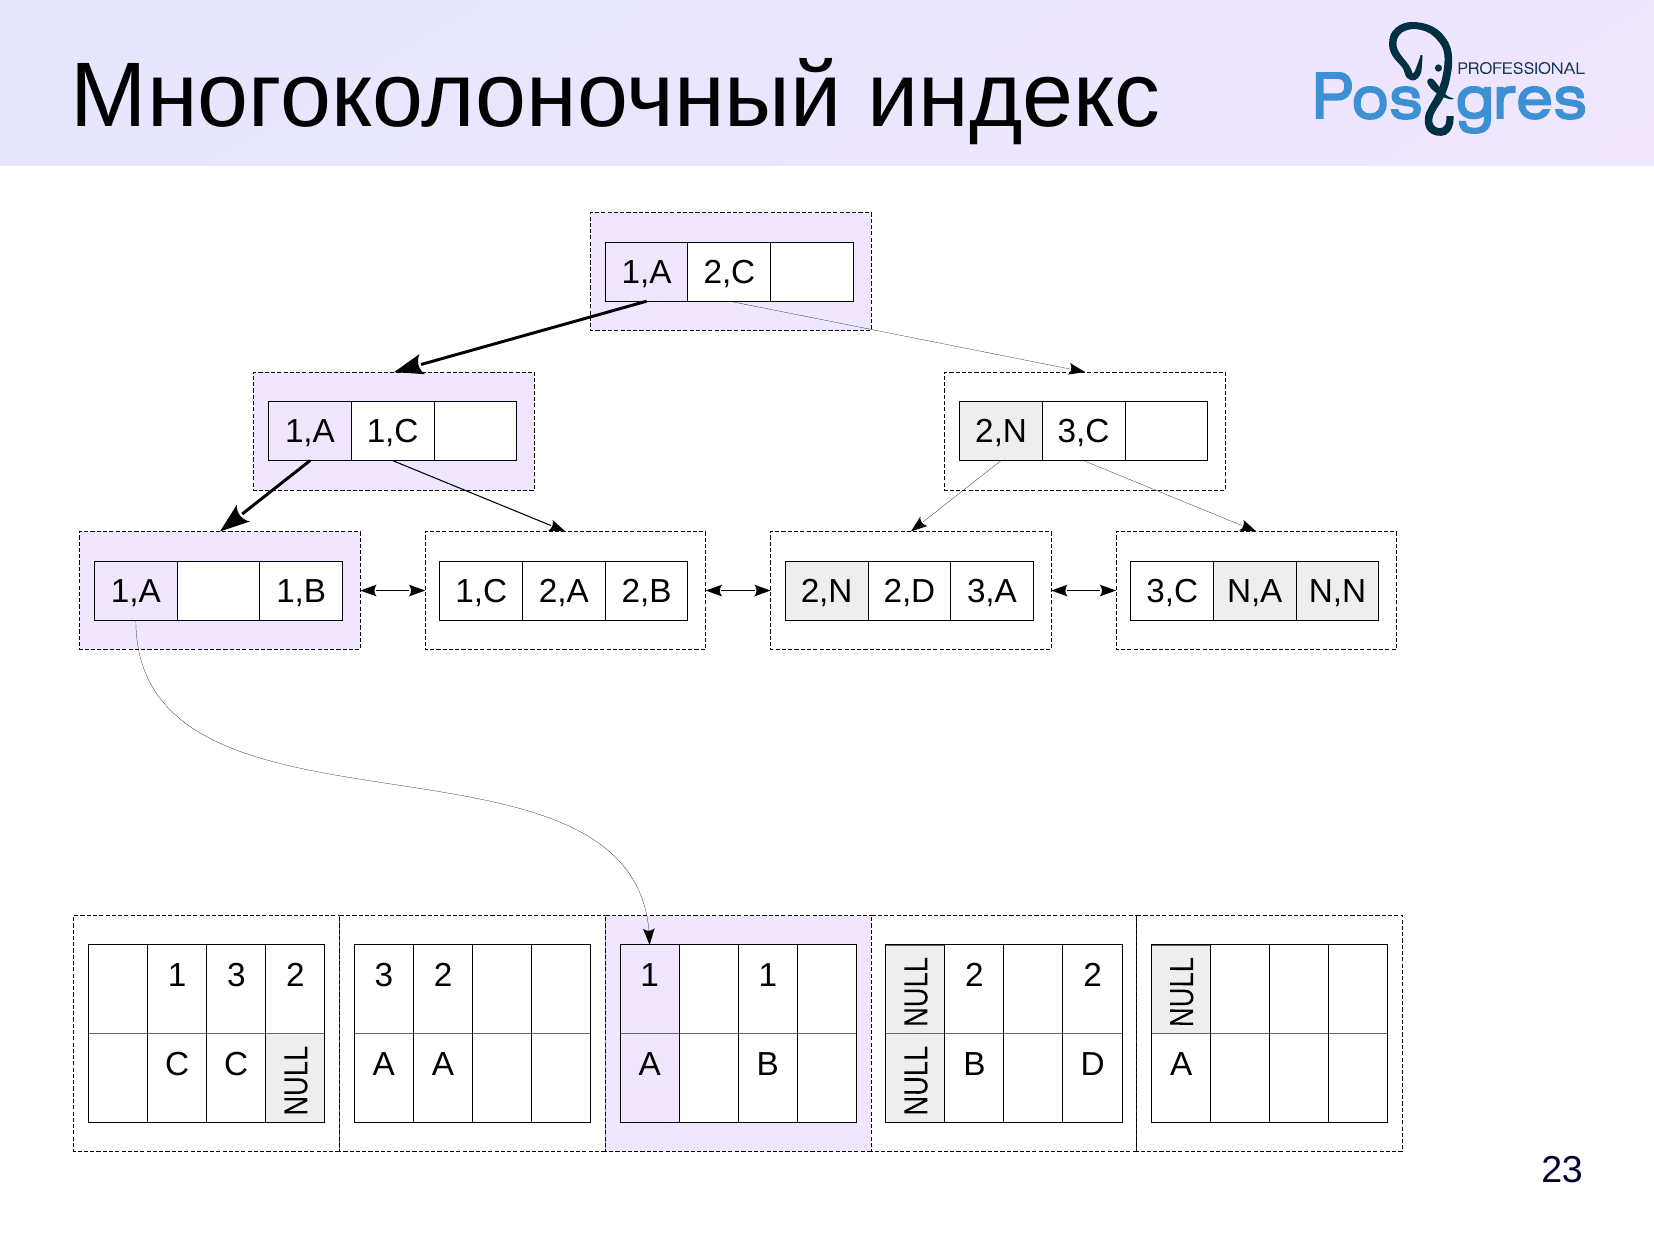

# Многоколоночный индекс
1,A
2,C
1,A
1,C
2,N
3,C
1,A
1,B
1,C
2,A
2,B
2,N
2,D
3,A
3,C
N,A
N,N
1
3
2
3
2
1
1
2
2
NULL
NULL
C
C
A
A
A
B
B
D
A
NULL
NULL